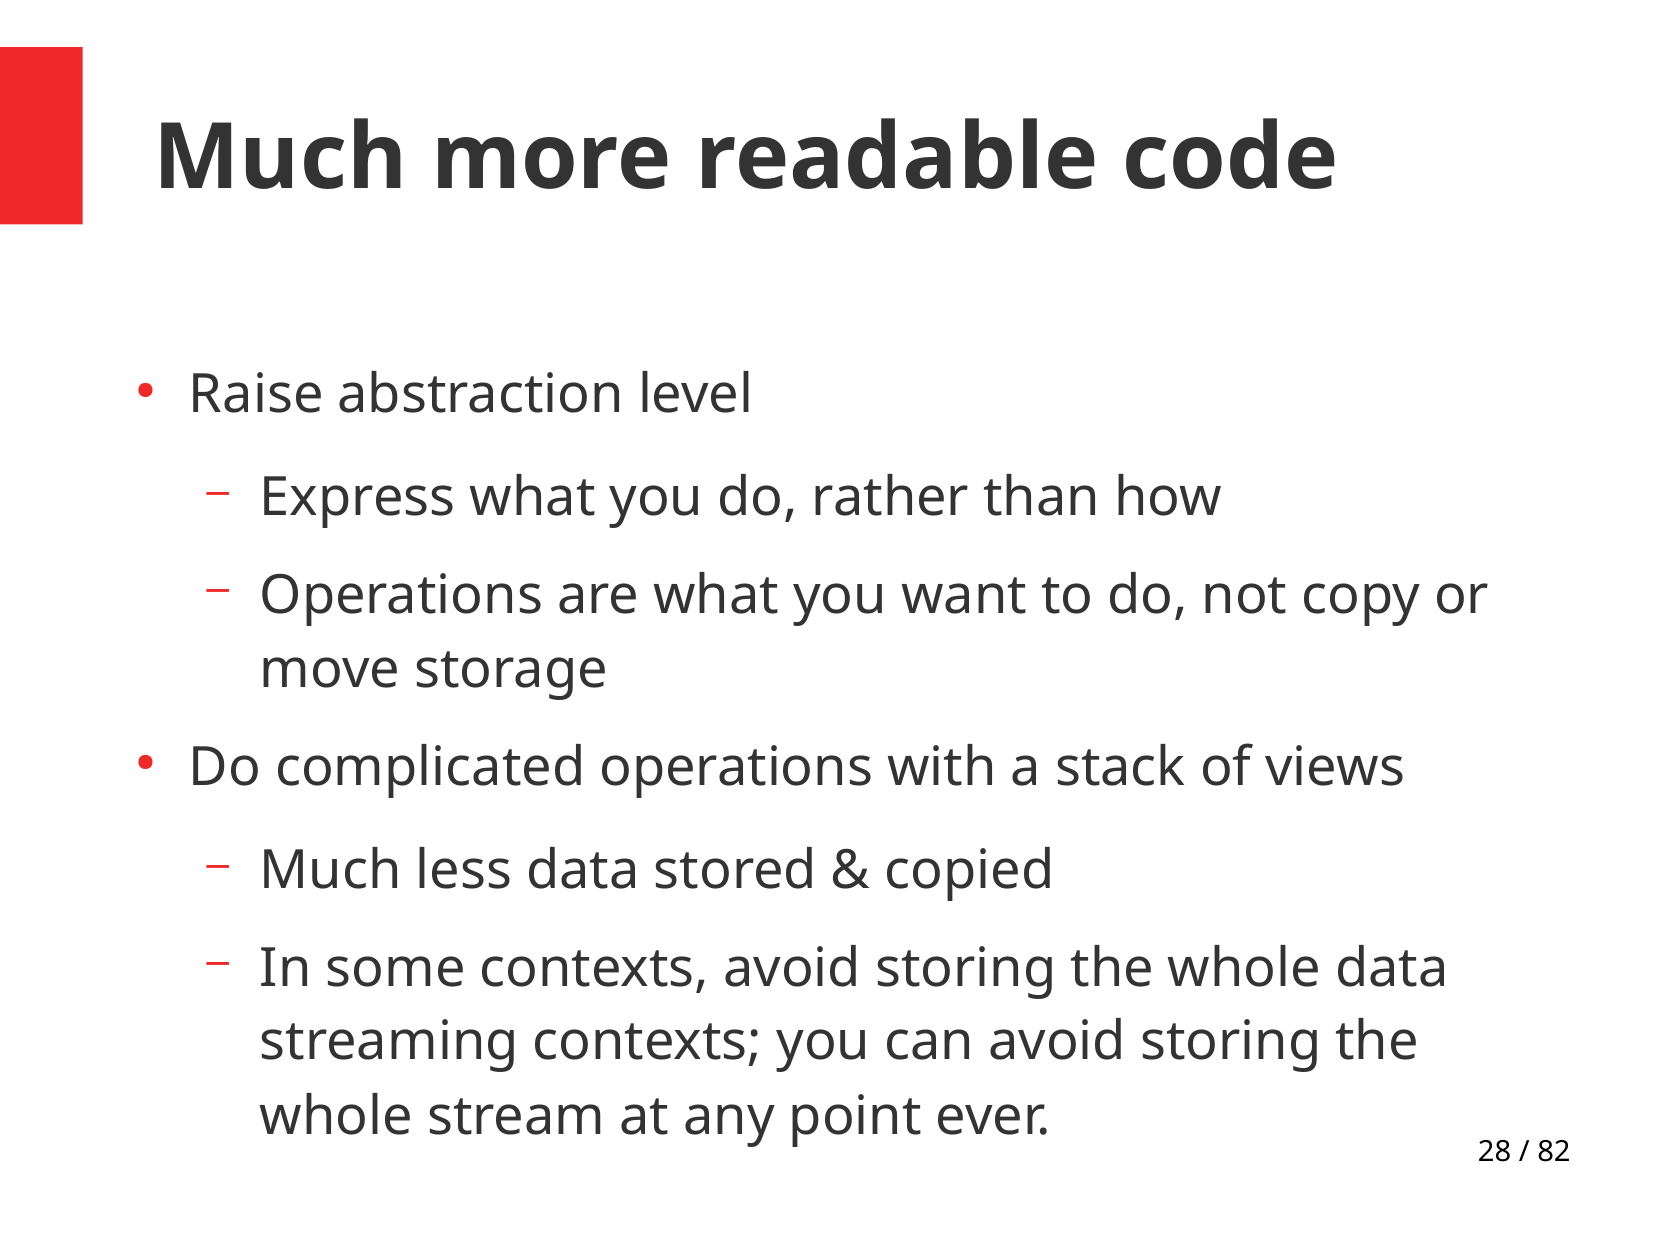

# Much more readable code
Raise abstraction level
Express what you do, rather than how
Operations are what you want to do, not copy or move storage
Do complicated operations with a stack of views
Much less data stored & copied
In some contexts, avoid storing the whole data streaming contexts; you can avoid storing the whole stream at any point ever.
28